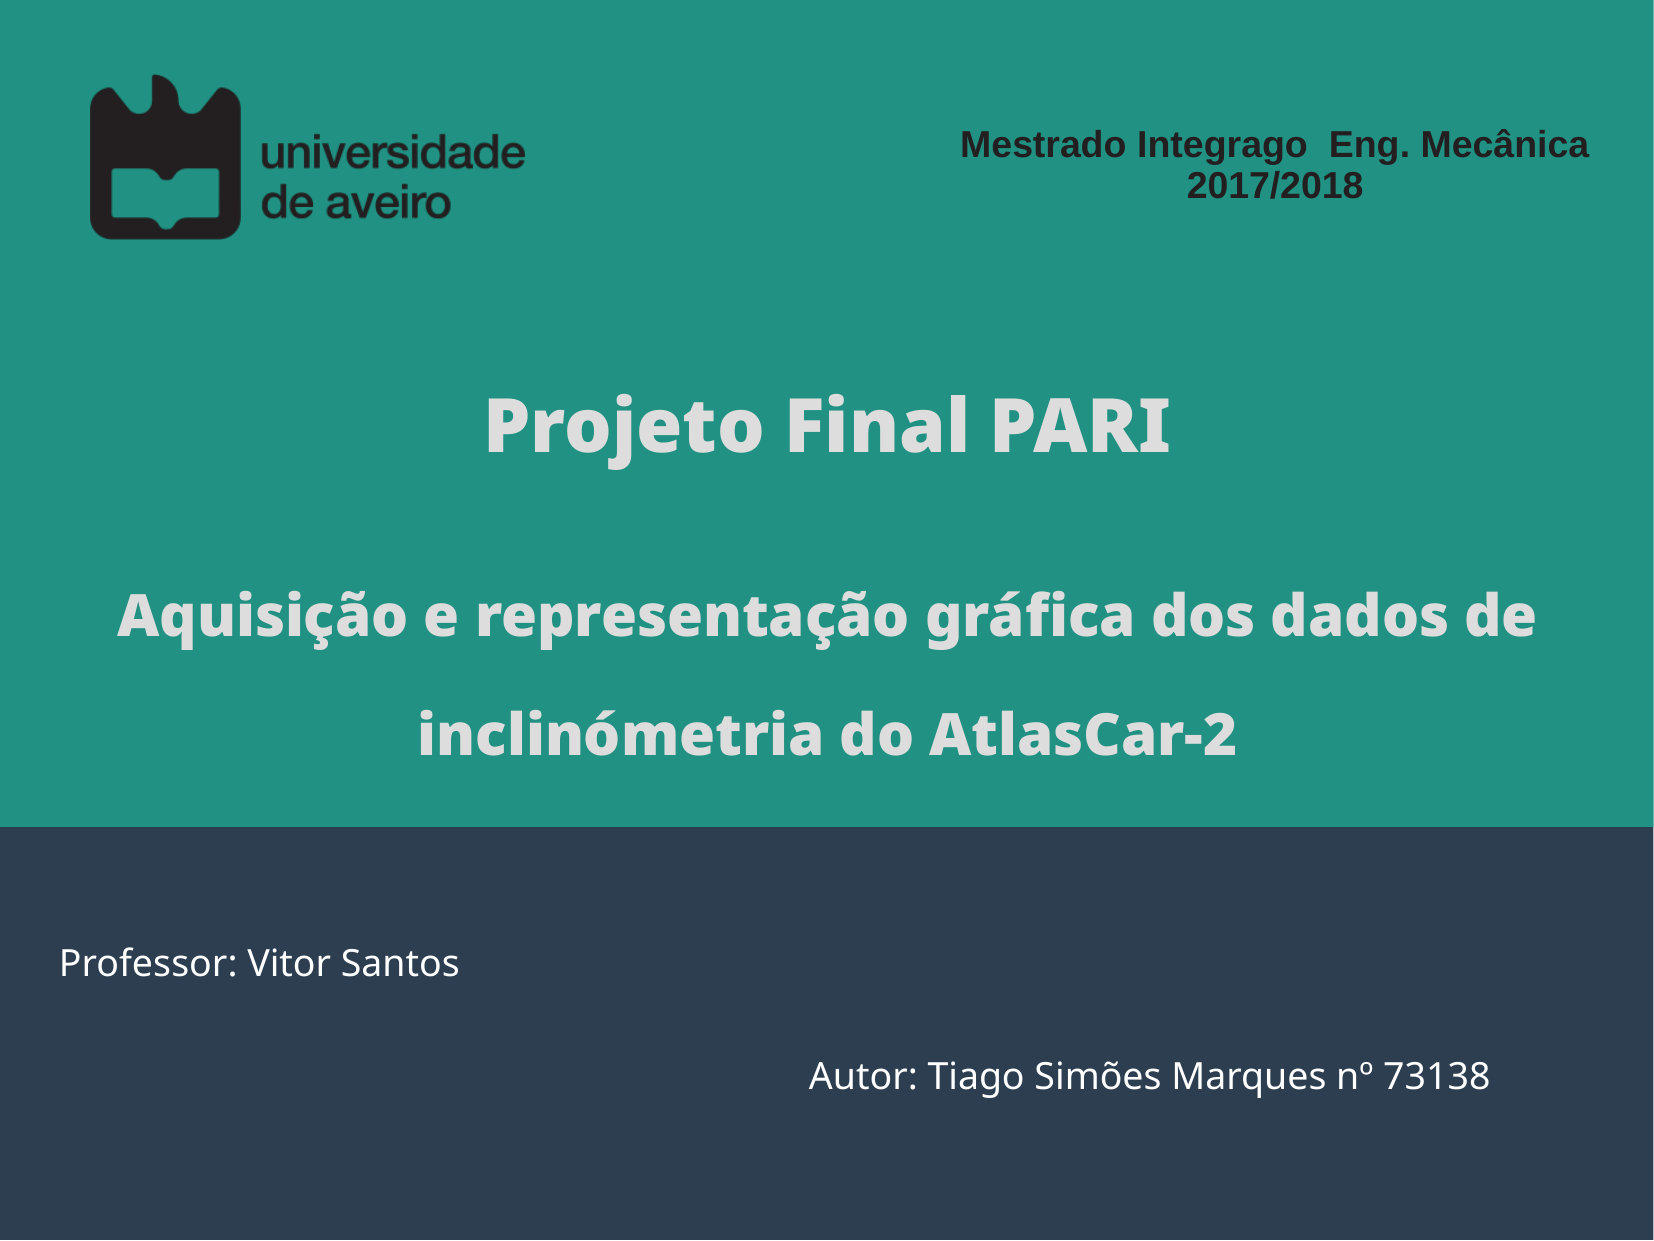

Mestrado Integrago Eng. Mecânica 2017/2018
# Projeto Final PARI Aquisição e representação gráfica dos dados de inclinómetria do AtlasCar-2
Professor: Vitor Santos
										Autor: Tiago Simões Marques nº 73138